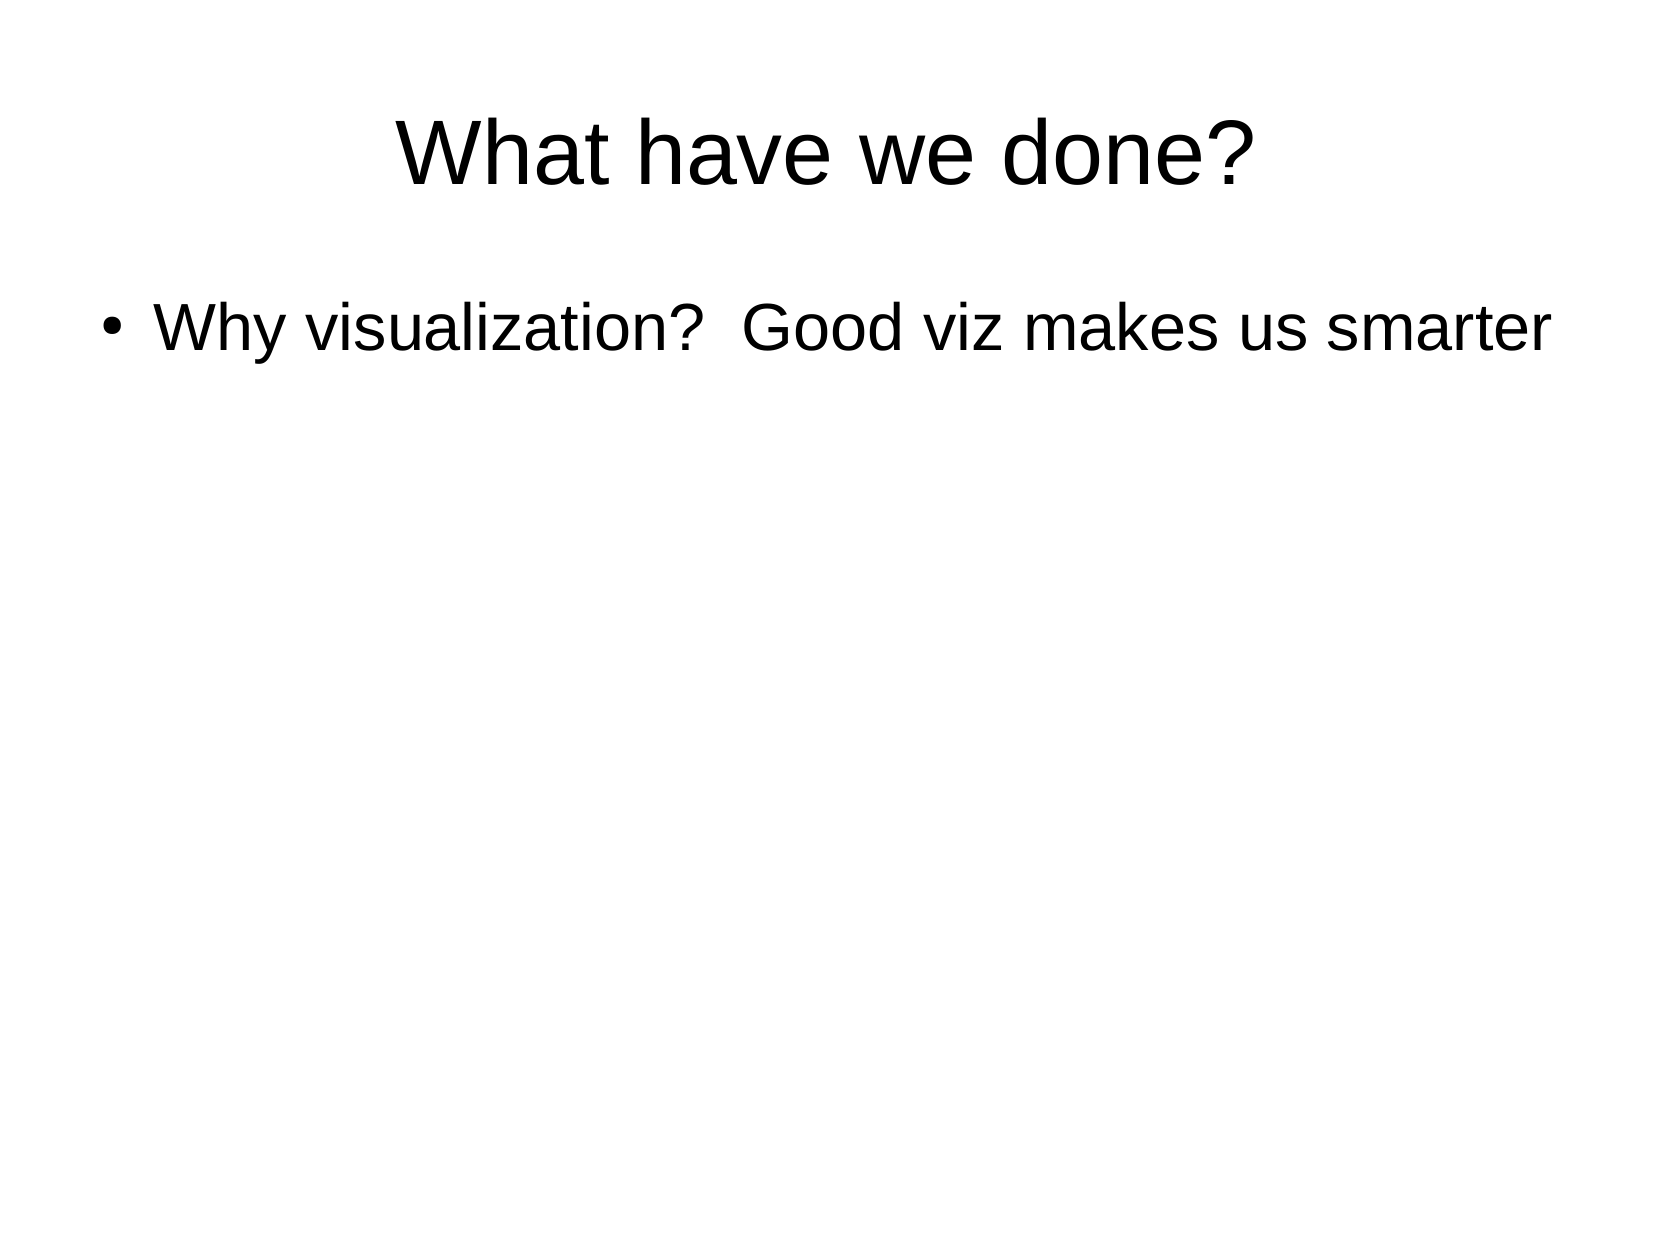

# What have we done?
Why visualization? Good viz makes us smarter